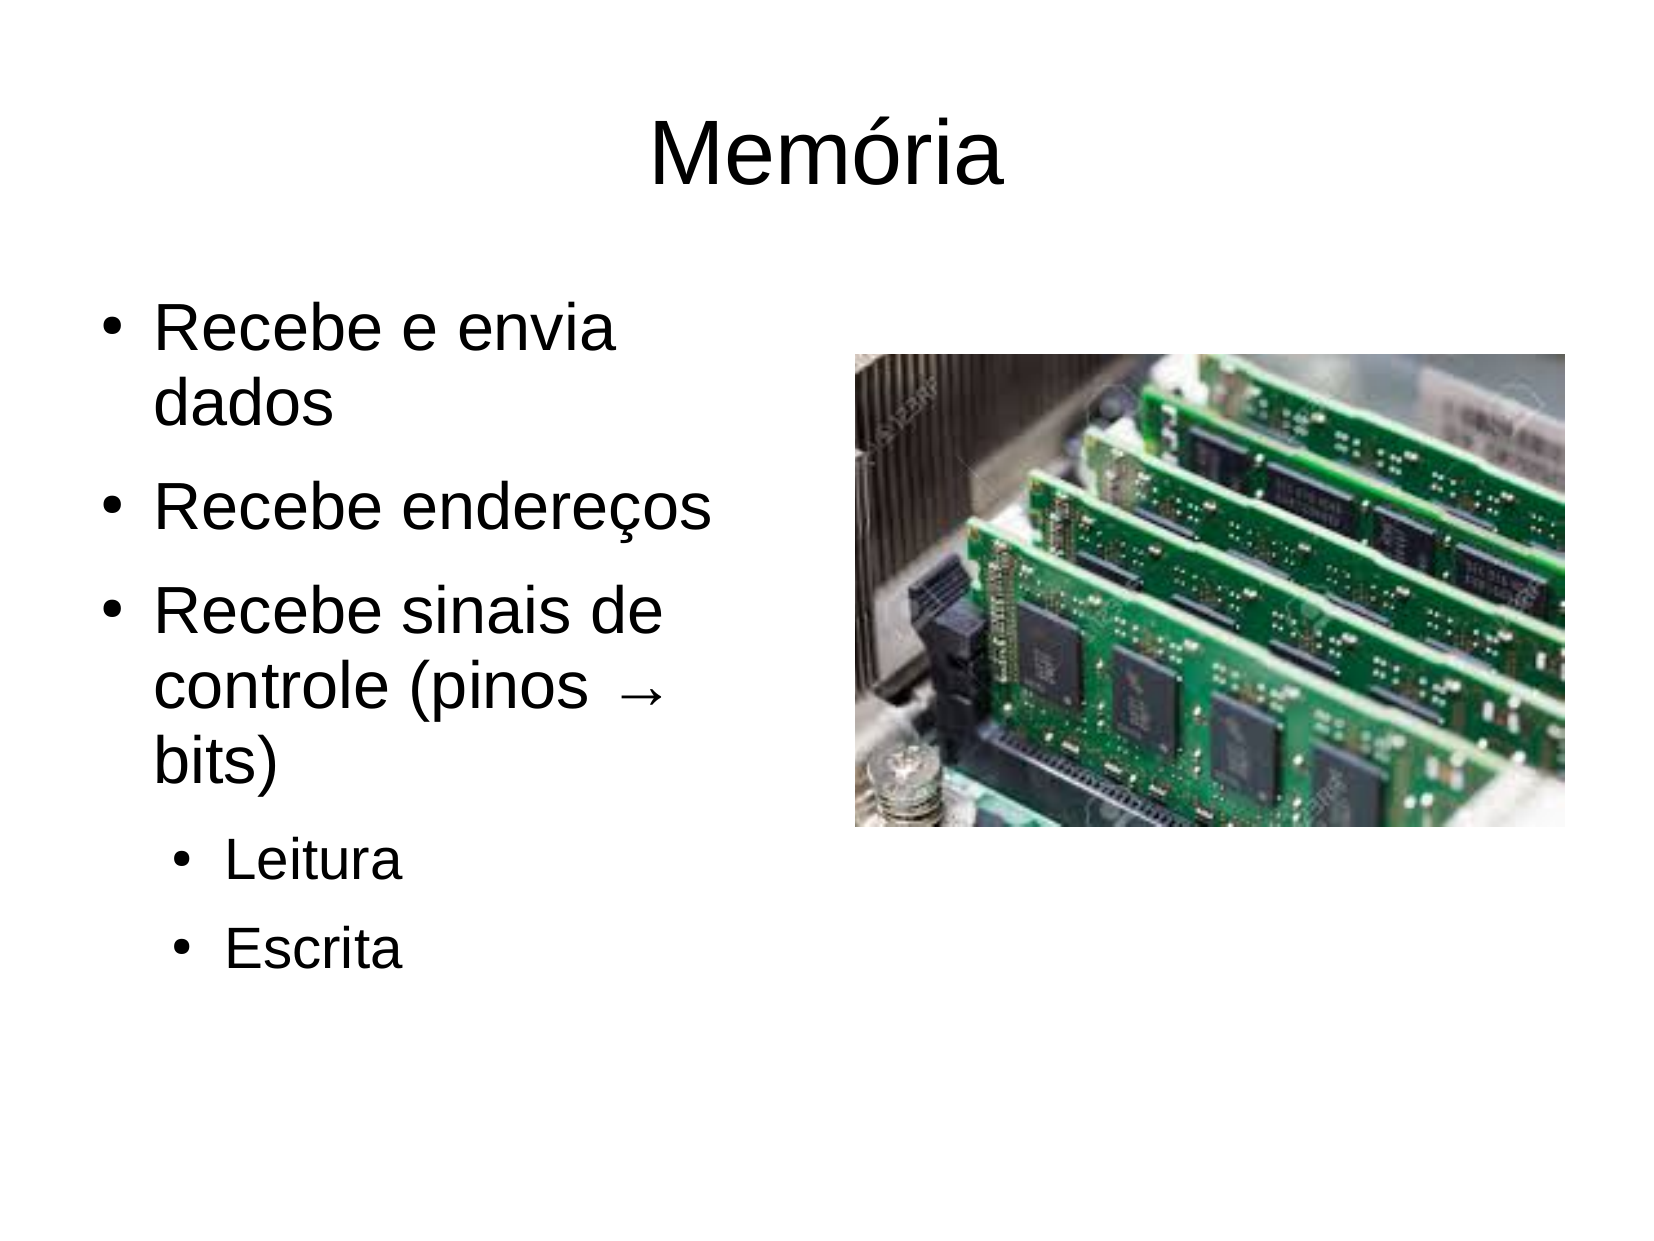

# Memória
Recebe e envia dados
Recebe endereços
Recebe sinais de controle (pinos → bits)
Leitura
Escrita